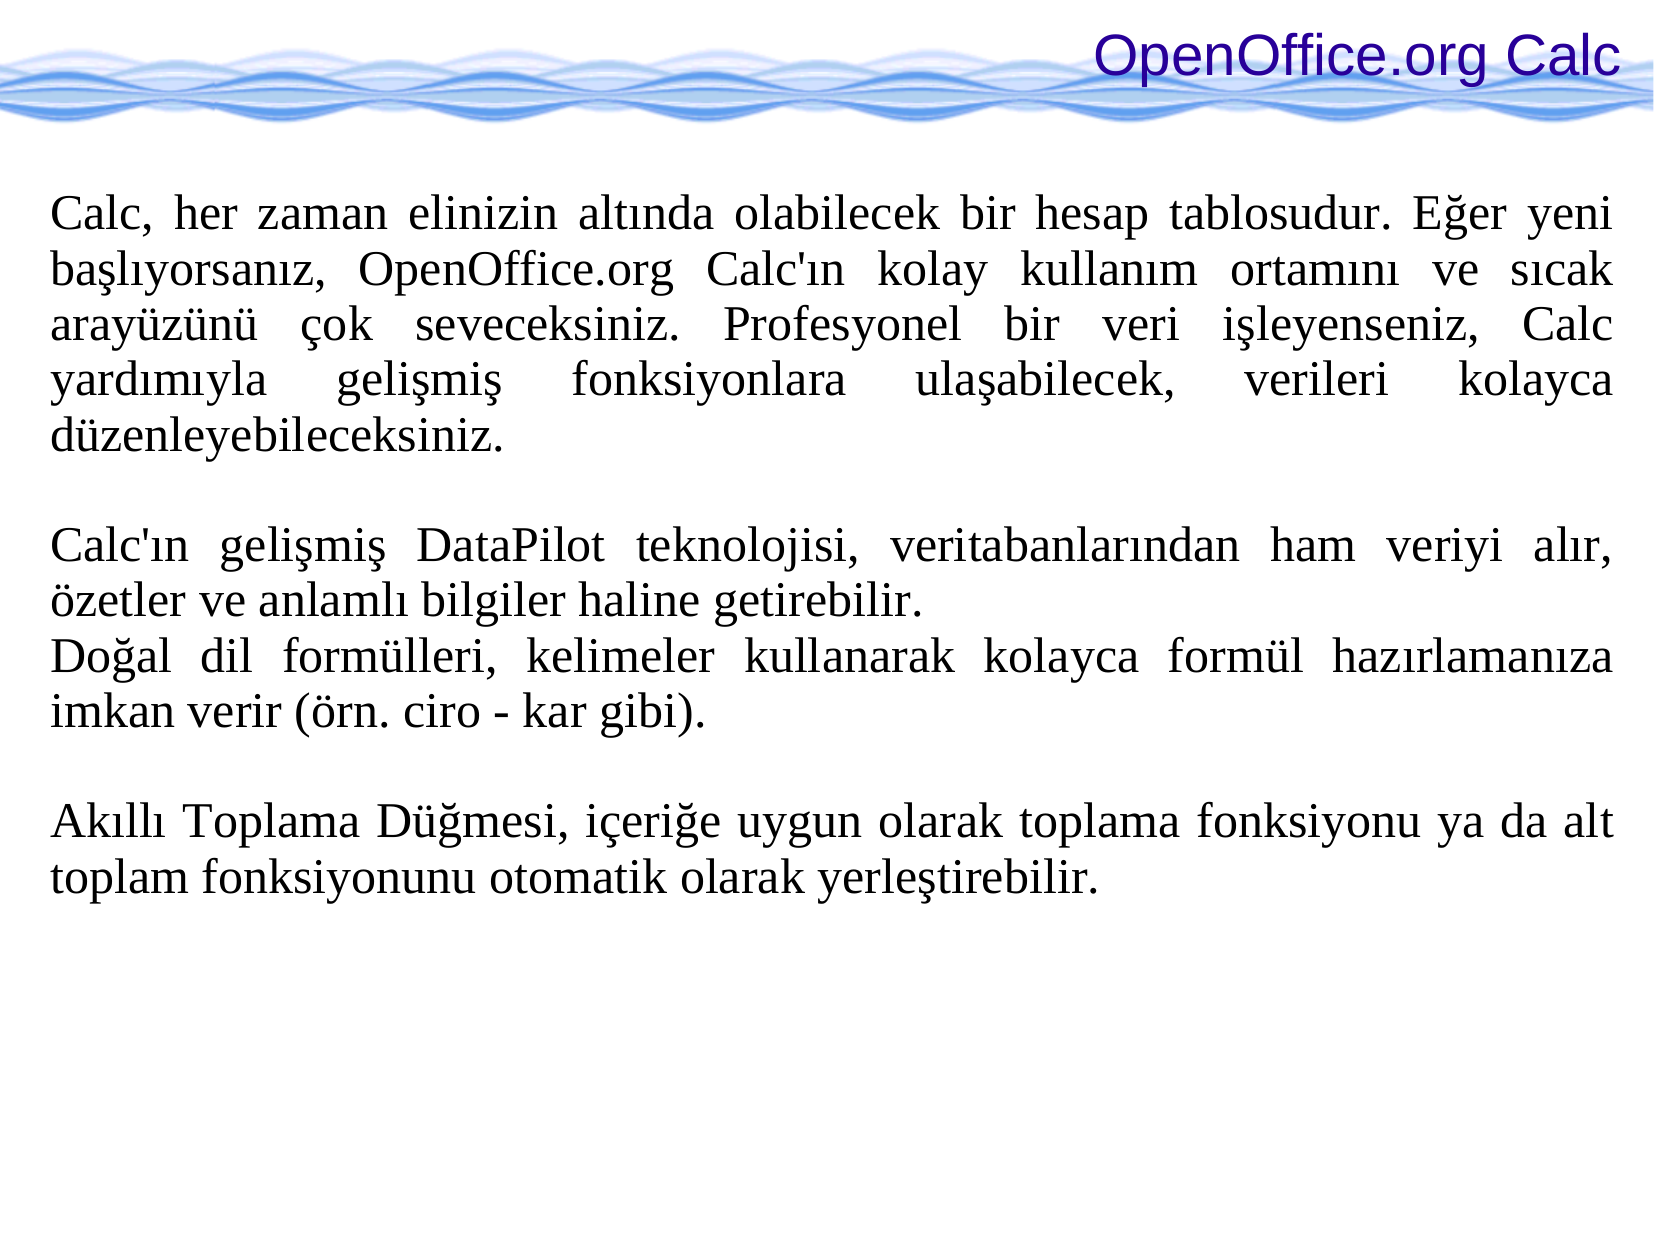

OpenOffice.org Calc
Calc, her zaman elinizin altında olabilecek bir hesap tablosudur. Eğer yeni başlıyorsanız, OpenOffice.org Calc'ın kolay kullanım ortamını ve sıcak arayüzünü çok seveceksiniz. Profesyonel bir veri işleyenseniz, Calc yardımıyla gelişmiş fonksiyonlara ulaşabilecek, verileri kolayca düzenleyebileceksiniz.
Calc'ın gelişmiş DataPilot teknolojisi, veritabanlarından ham veriyi alır, özetler ve anlamlı bilgiler haline getirebilir.
Doğal dil formülleri, kelimeler kullanarak kolayca formül hazırlamanıza imkan verir (örn. ciro - kar gibi).
Akıllı Toplama Düğmesi, içeriğe uygun olarak toplama fonksiyonu ya da alt toplam fonksiyonunu otomatik olarak yerleştirebilir.